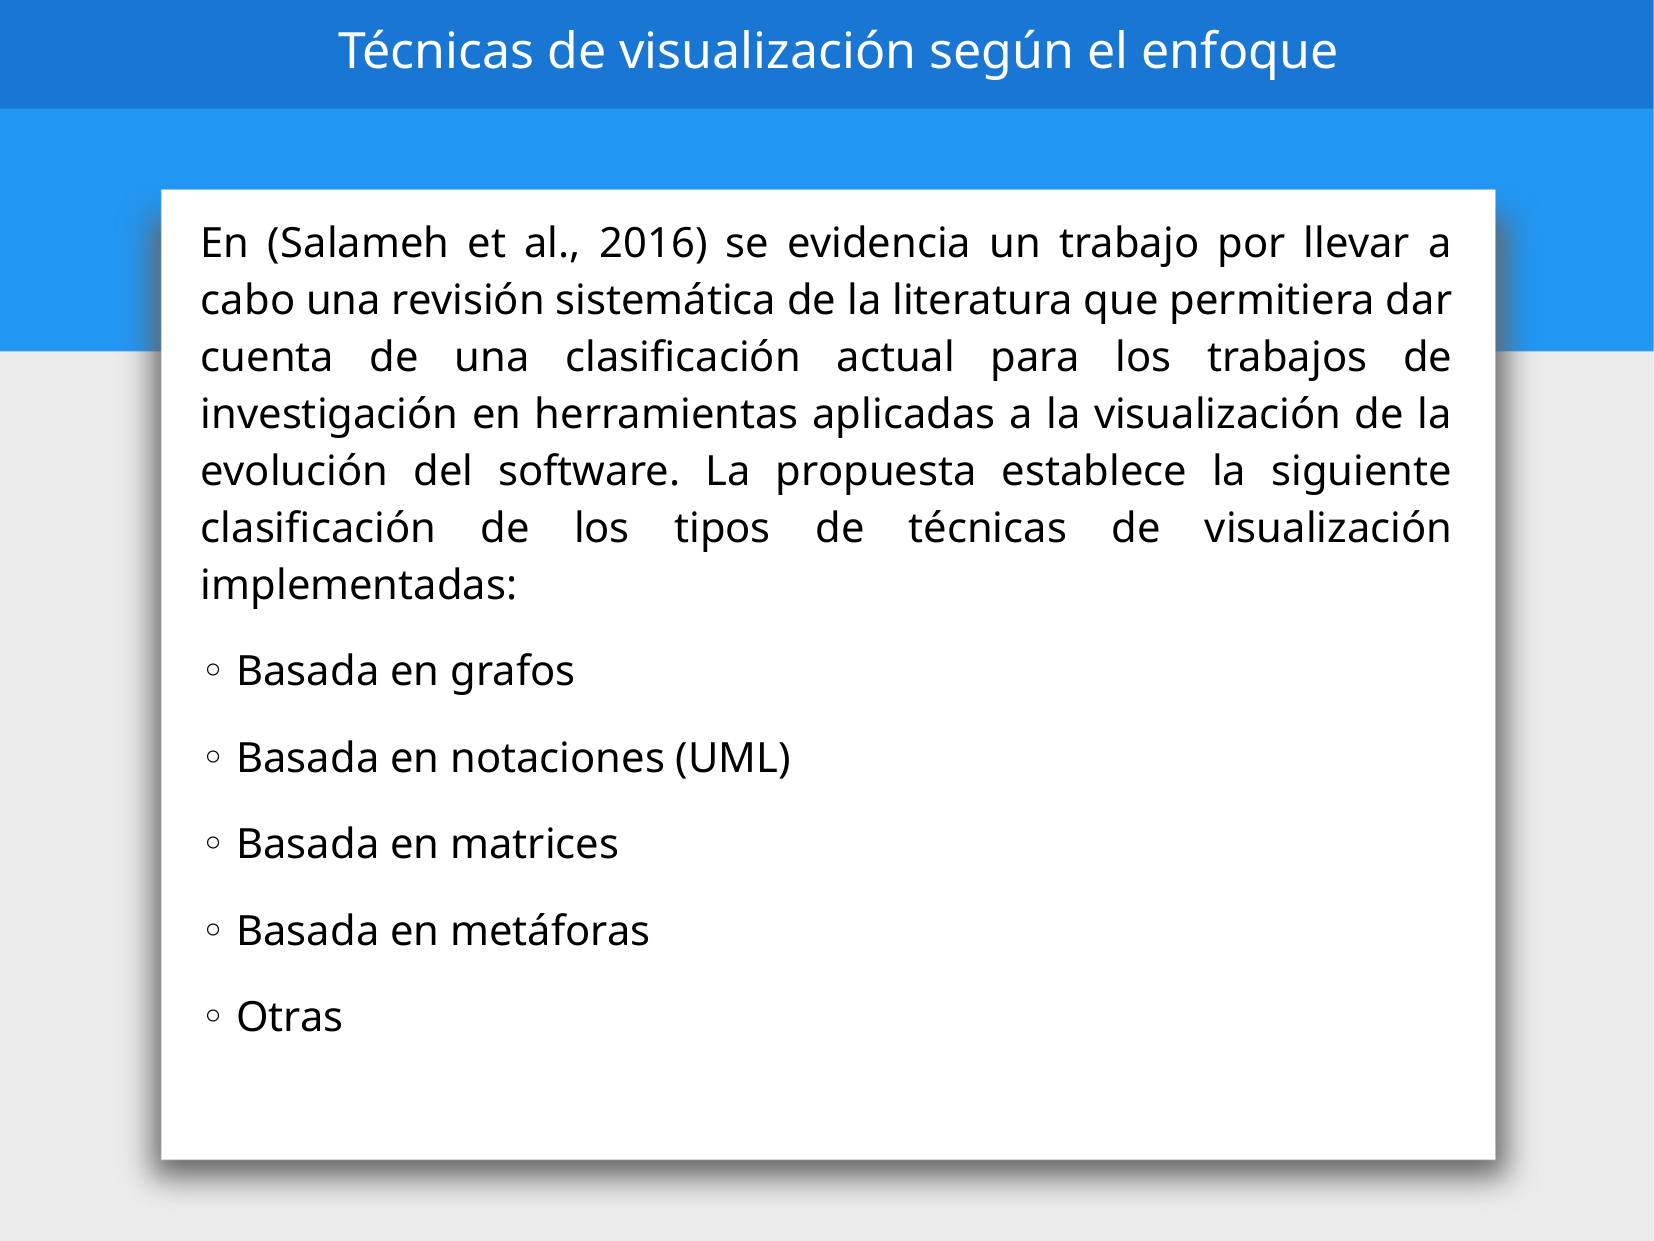

# Técnicas de visualización según el enfoque
En (Salameh et al., 2016) se evidencia un trabajo por llevar a cabo una revisión sistemática de la literatura que permitiera dar cuenta de una clasificación actual para los trabajos de investigación en herramientas aplicadas a la visualización de la evolución del software. La propuesta establece la siguiente clasificación de los tipos de técnicas de visualización implementadas:
◦ Basada en grafos
◦ Basada en notaciones (UML)
◦ Basada en matrices
◦ Basada en metáforas
◦ Otras